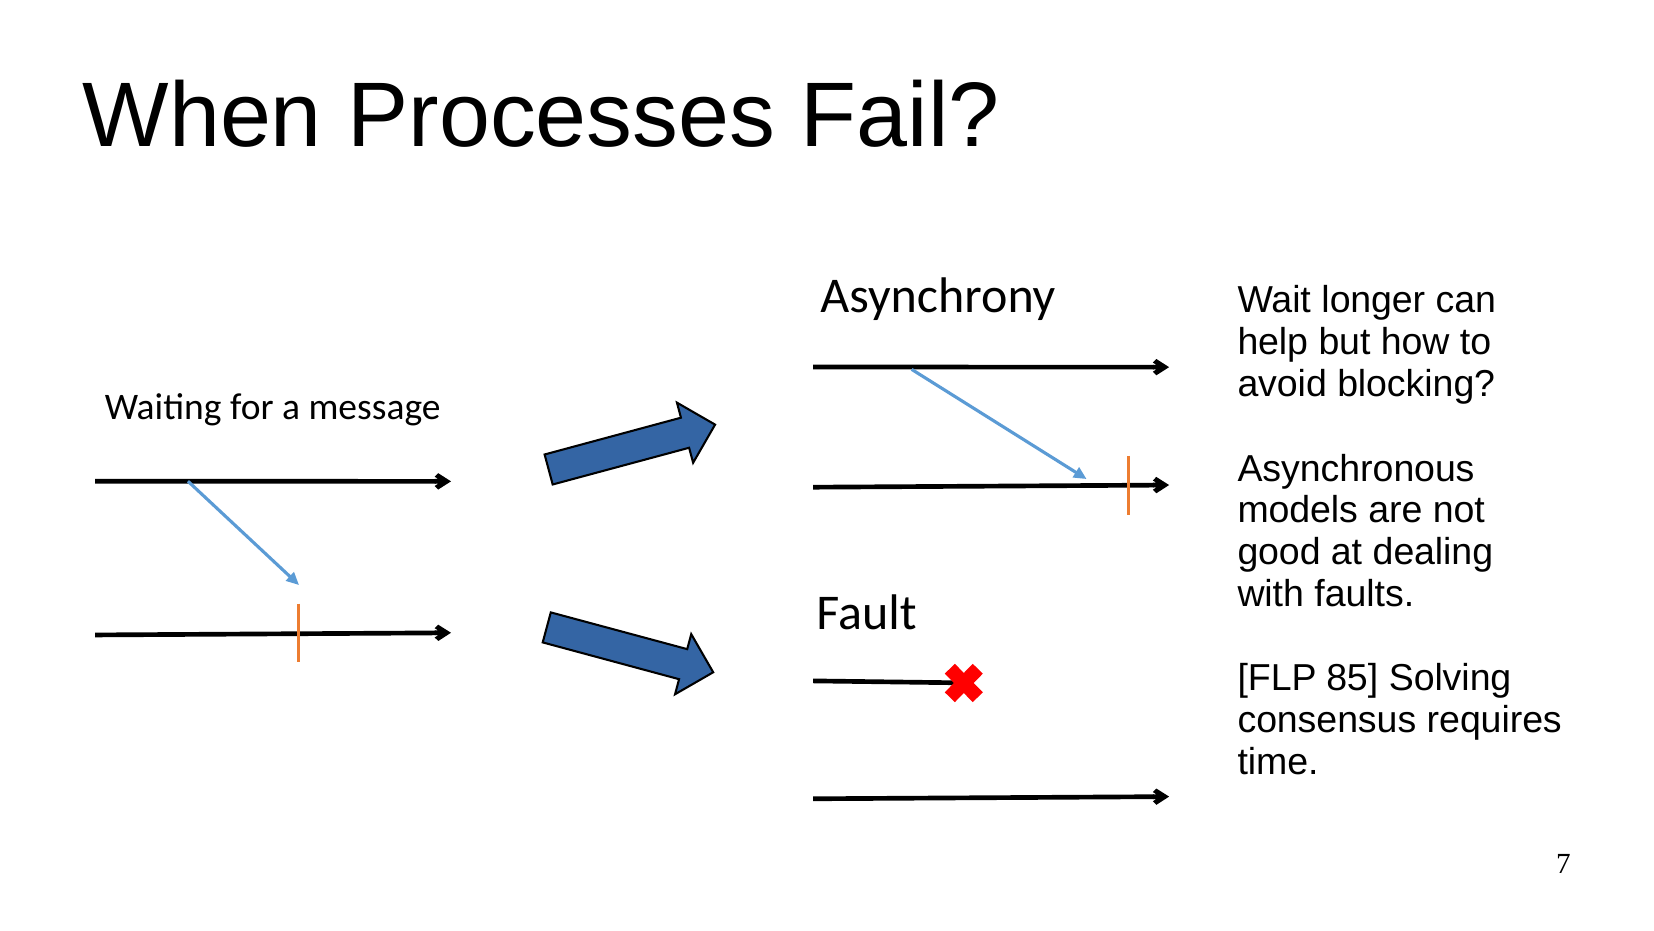

# When Processes Fail?
Asynchrony
Wait longer can help but how to avoid blocking?
Asynchronous models are not good at dealing with faults.
[FLP 85] Solving consensus requires time.
Waiting for a message
Fault
7